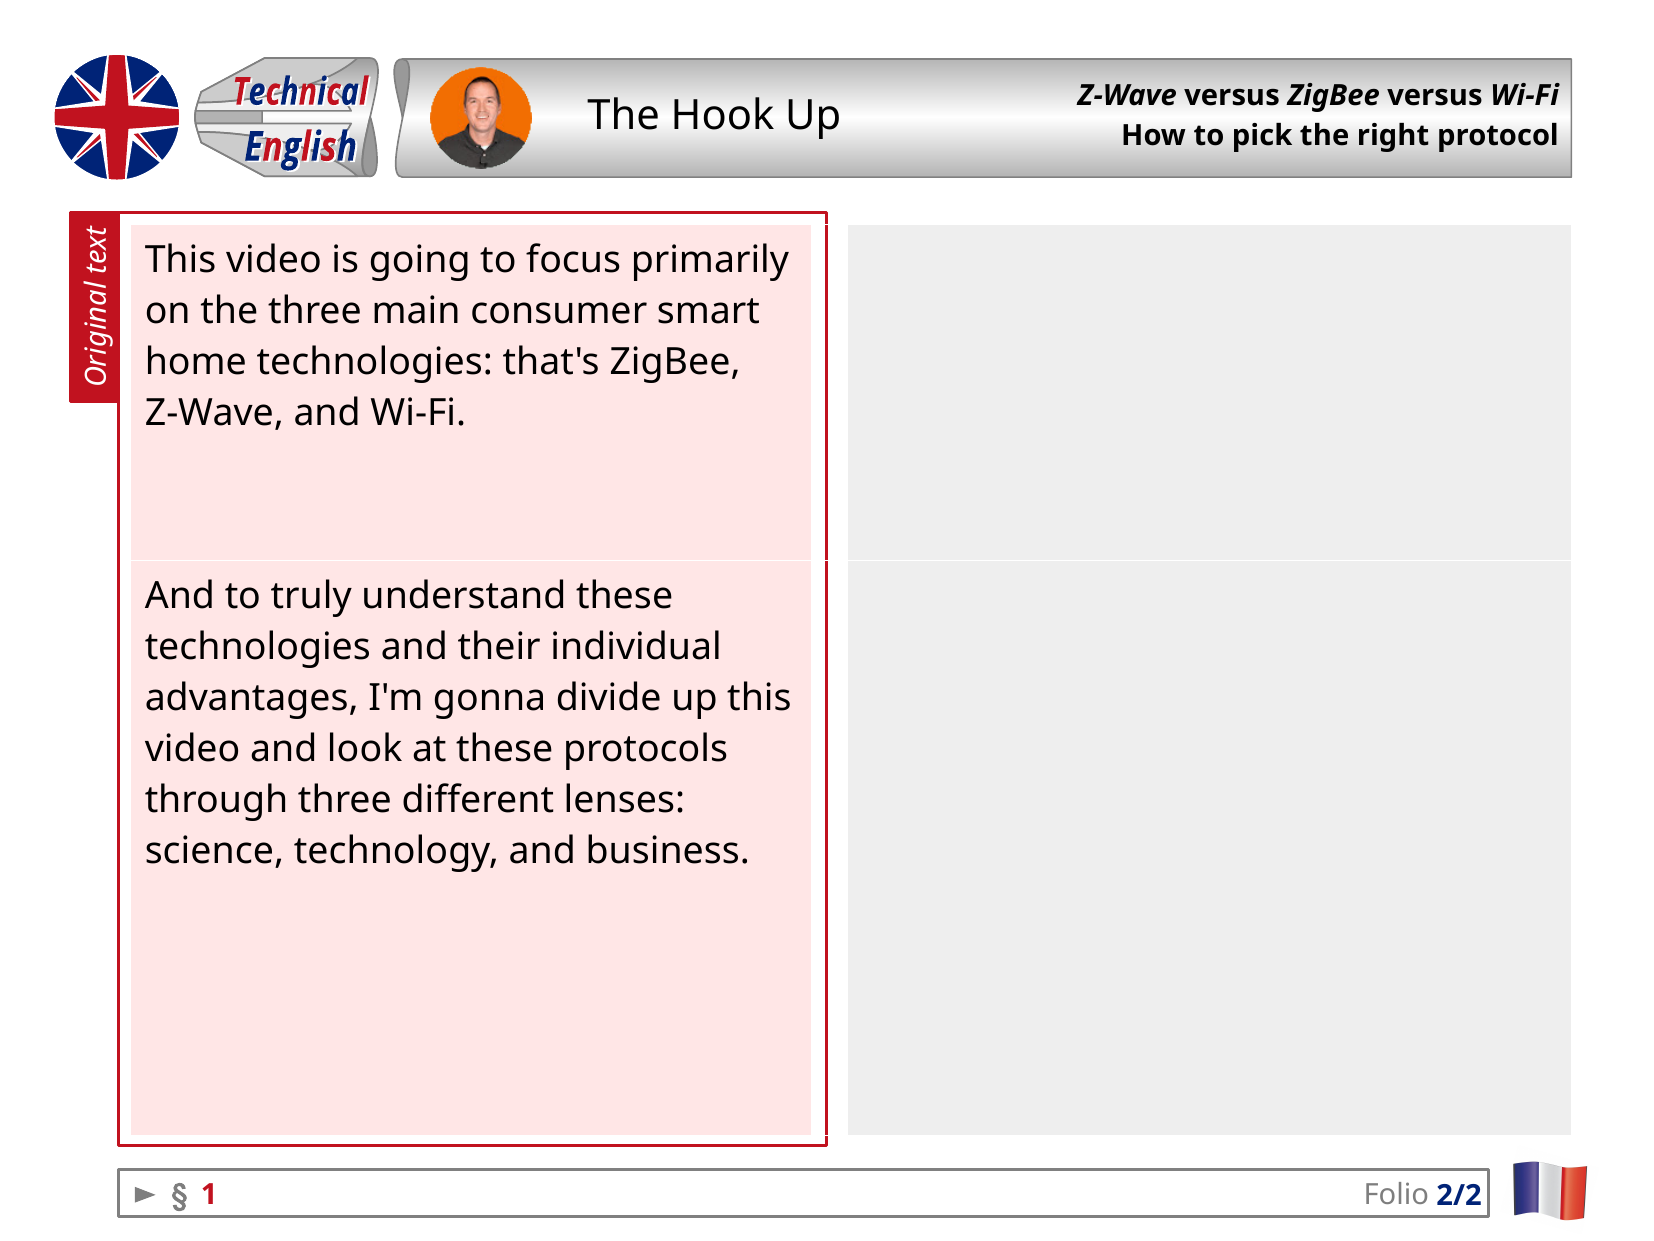

#
| This video is going to focus primarily on the three main consumer smart home technologies: that's ZigBee, Z‑Wave, and Wi-Fi. | | |
| --- | --- | --- |
| And to truly understand these technologies and their individual advantages, I'm gonna divide up this video and look at these protocols through three different lenses: science, technology, and business. | | |
1
2/2